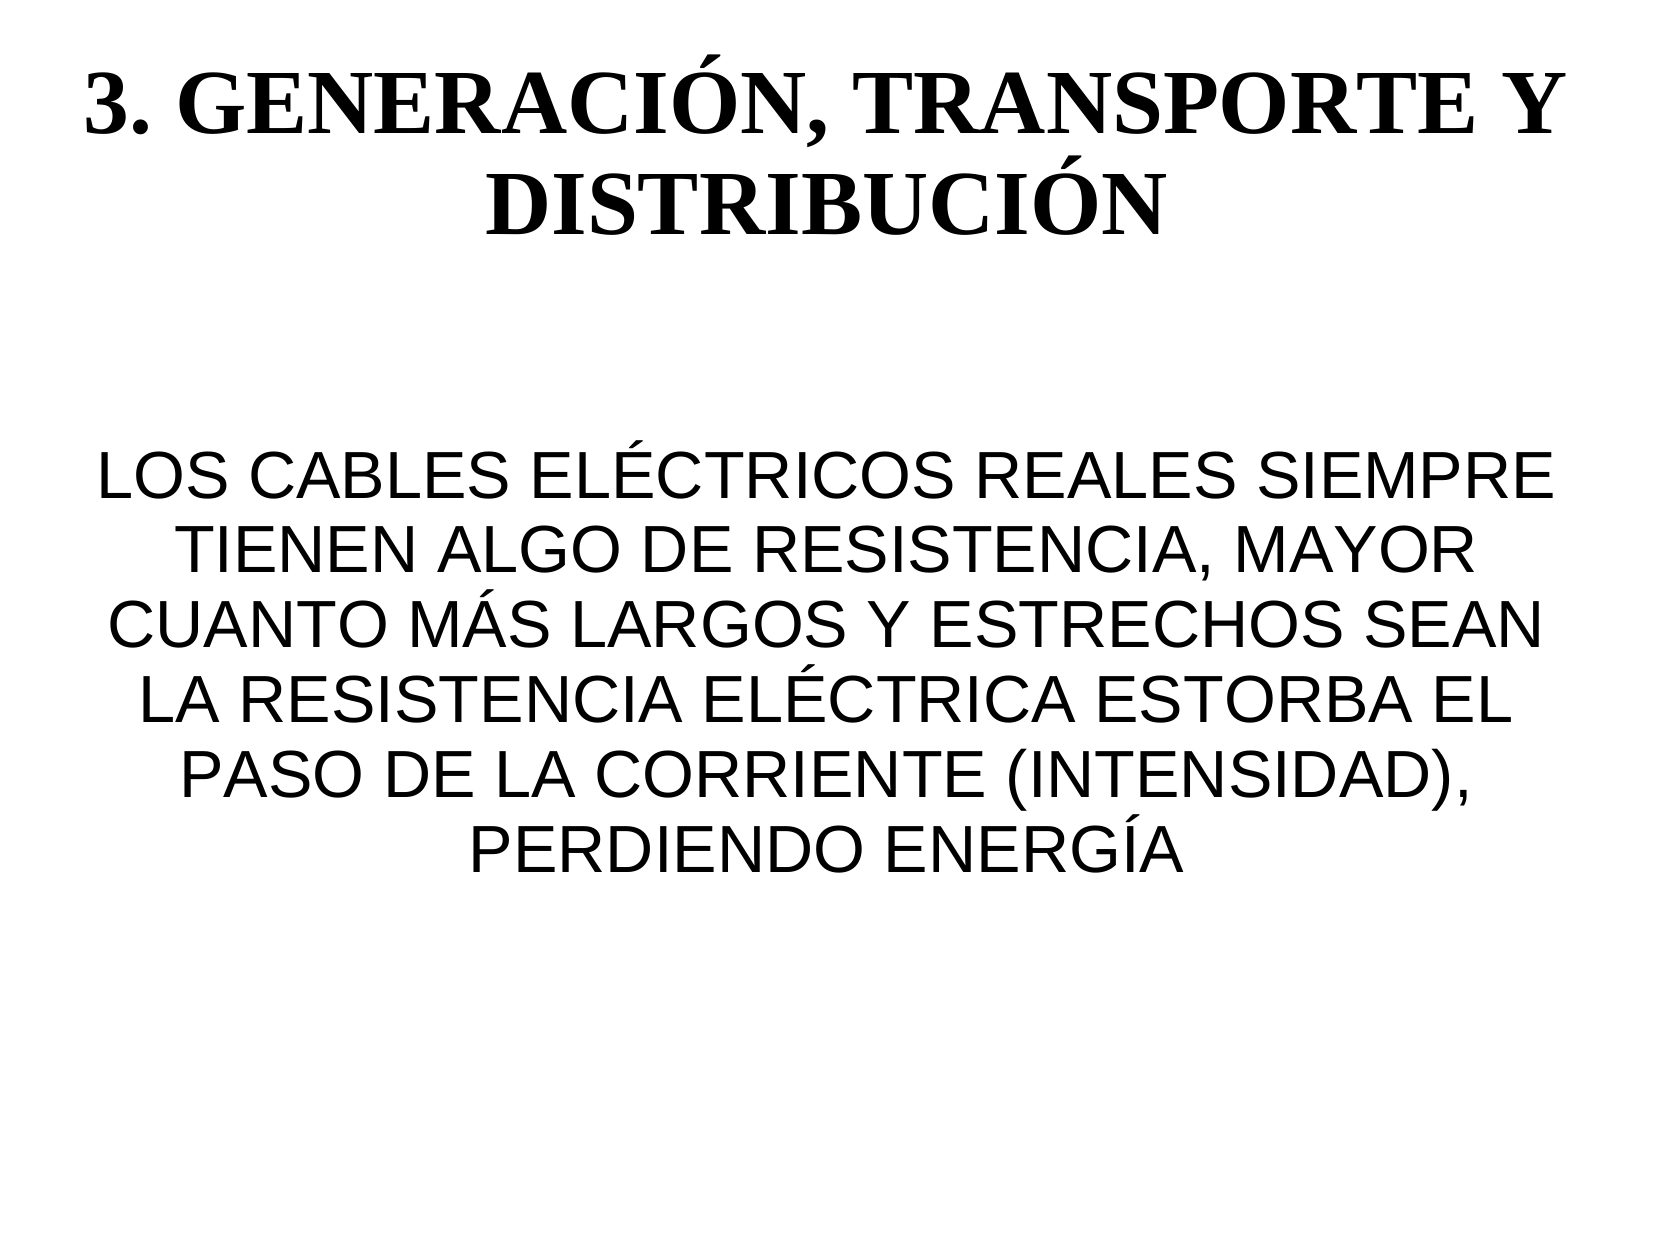

# 3. GENERACIÓN, TRANSPORTE Y DISTRIBUCIÓN
LOS CABLES ELÉCTRICOS REALES SIEMPRE TIENEN ALGO DE RESISTENCIA, MAYOR CUANTO MÁS LARGOS Y ESTRECHOS SEAN
LA RESISTENCIA ELÉCTRICA ESTORBA EL PASO DE LA CORRIENTE (INTENSIDAD), PERDIENDO ENERGÍA